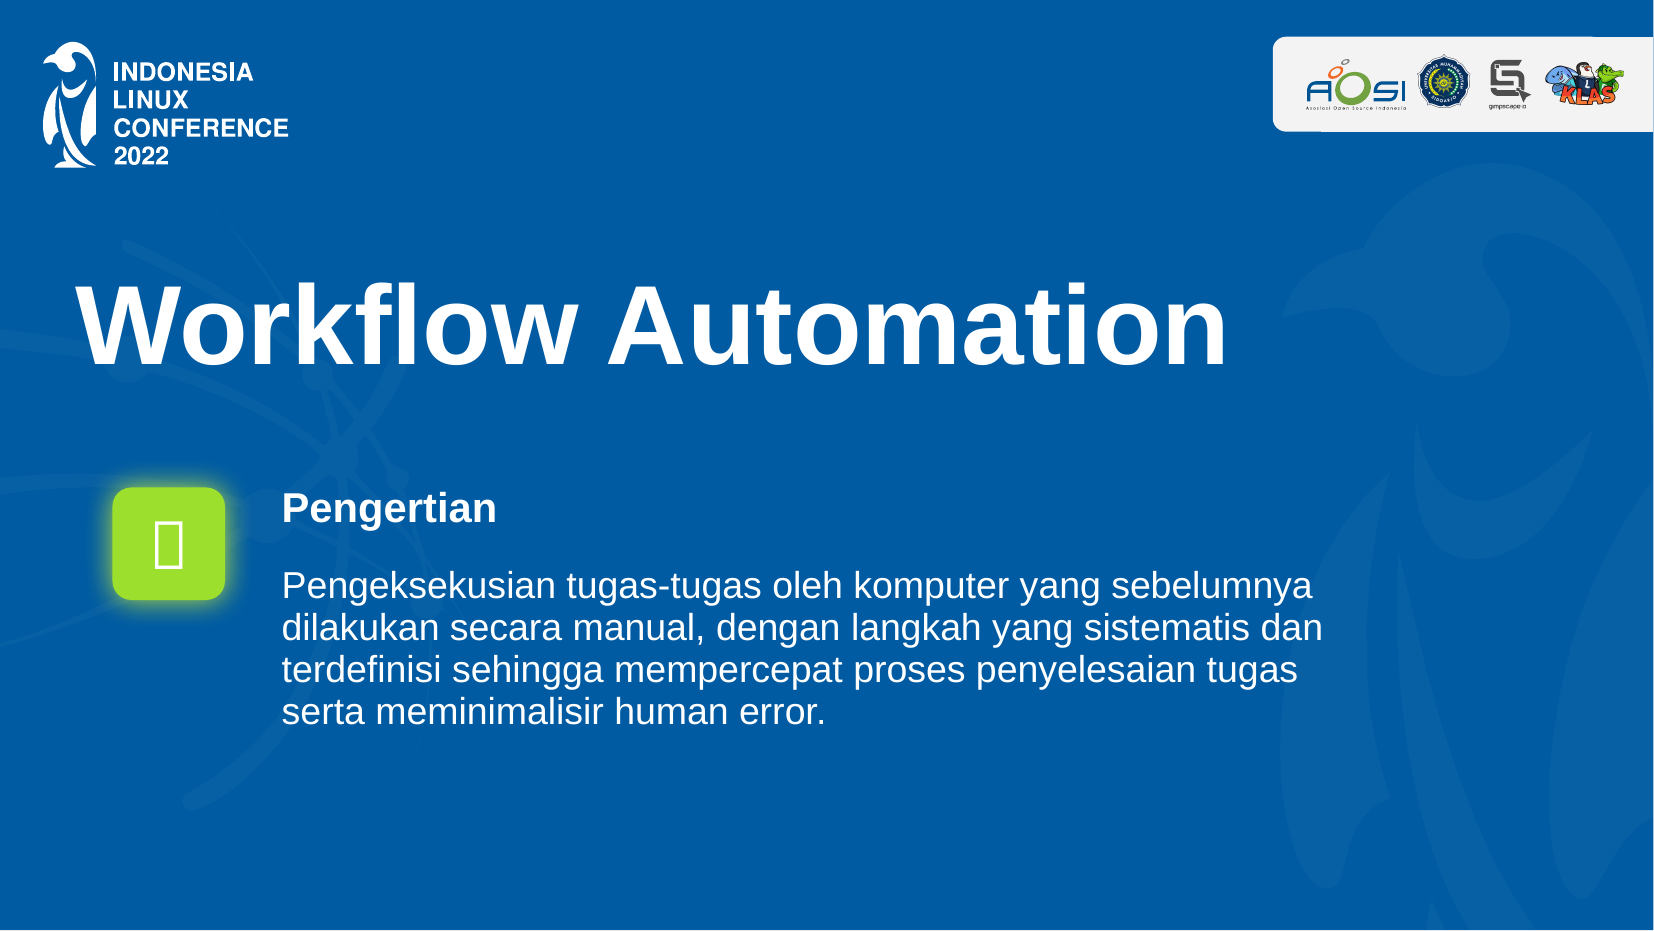

# Workflow Automation
Pengertian
Pengeksekusian tugas-tugas oleh komputer yang sebelumnya dilakukan secara manual, dengan langkah yang sistematis dan terdefinisi sehingga mempercepat proses penyelesaian tugas serta meminimalisir human error.
